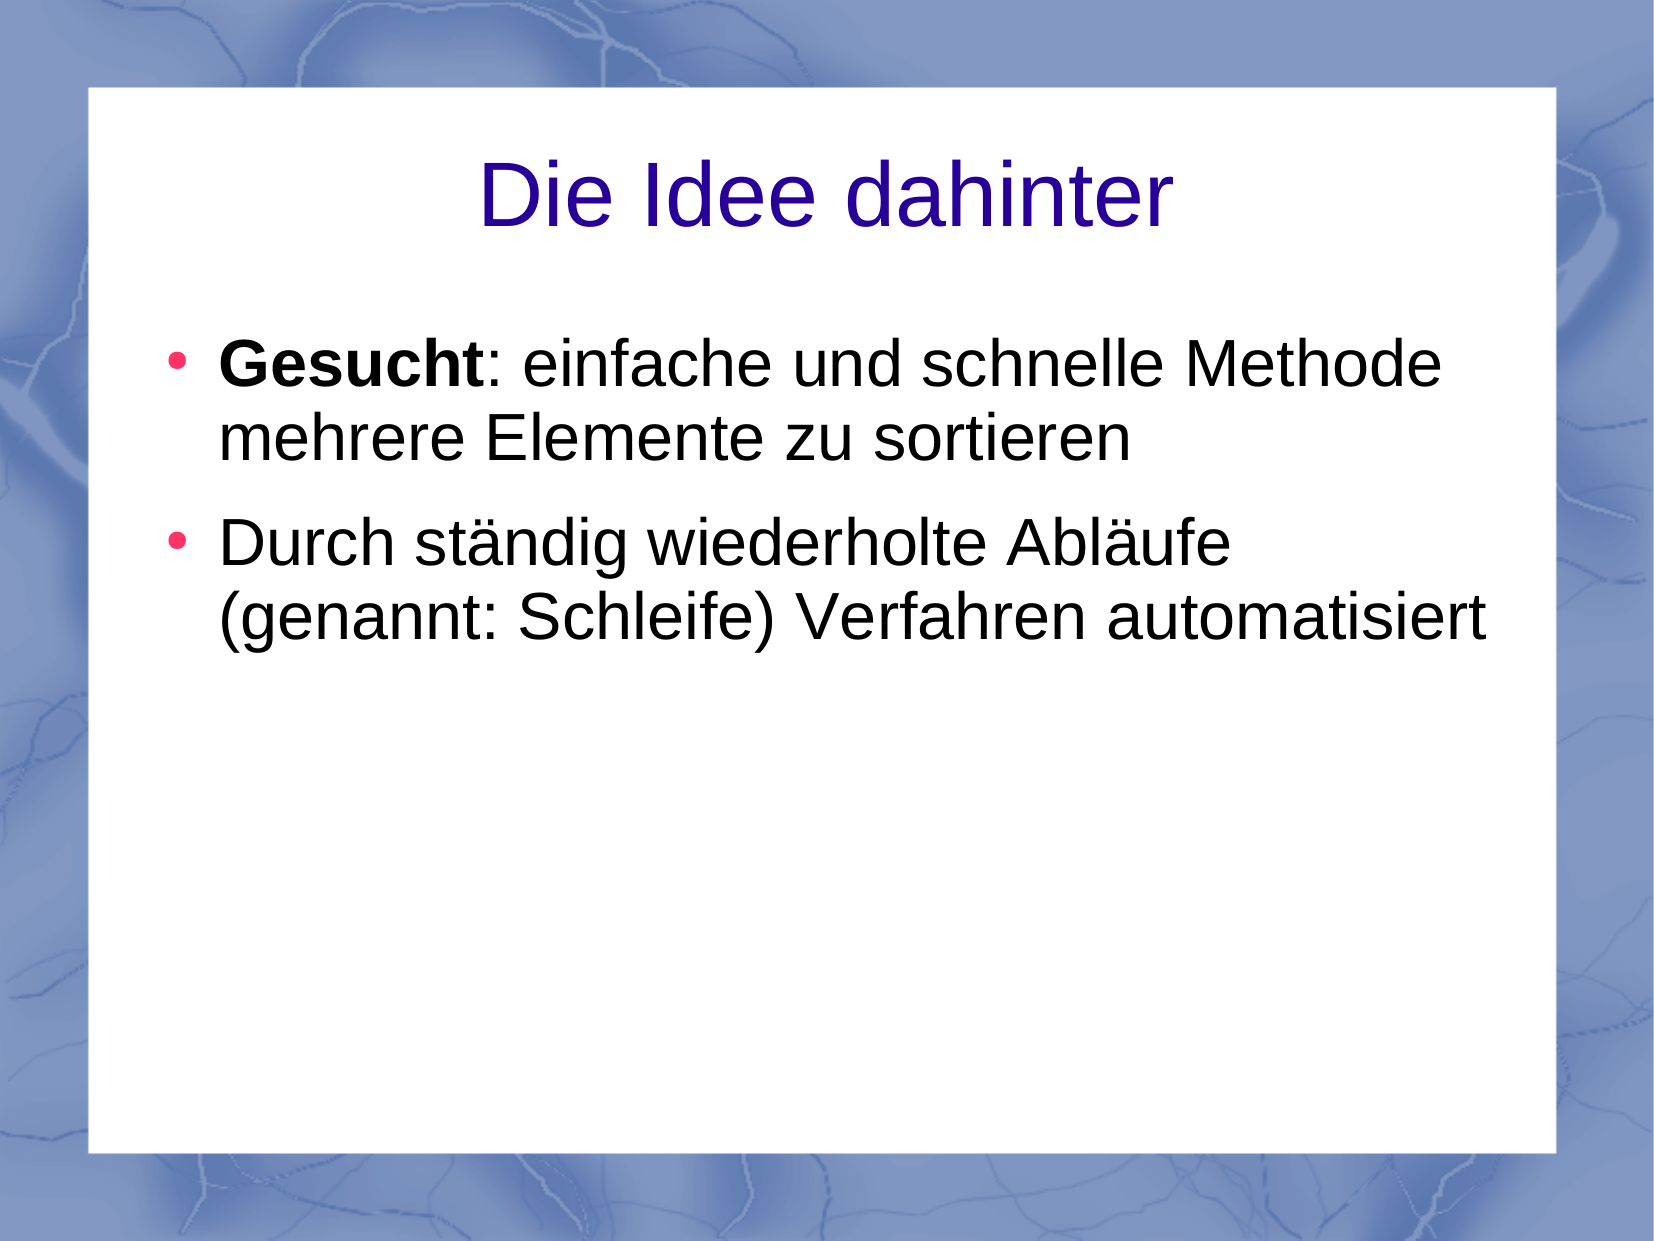

# Die Idee dahinter
Gesucht: einfache und schnelle Methode mehrere Elemente zu sortieren
Durch ständig wiederholte Abläufe (genannt: Schleife) Verfahren automatisiert